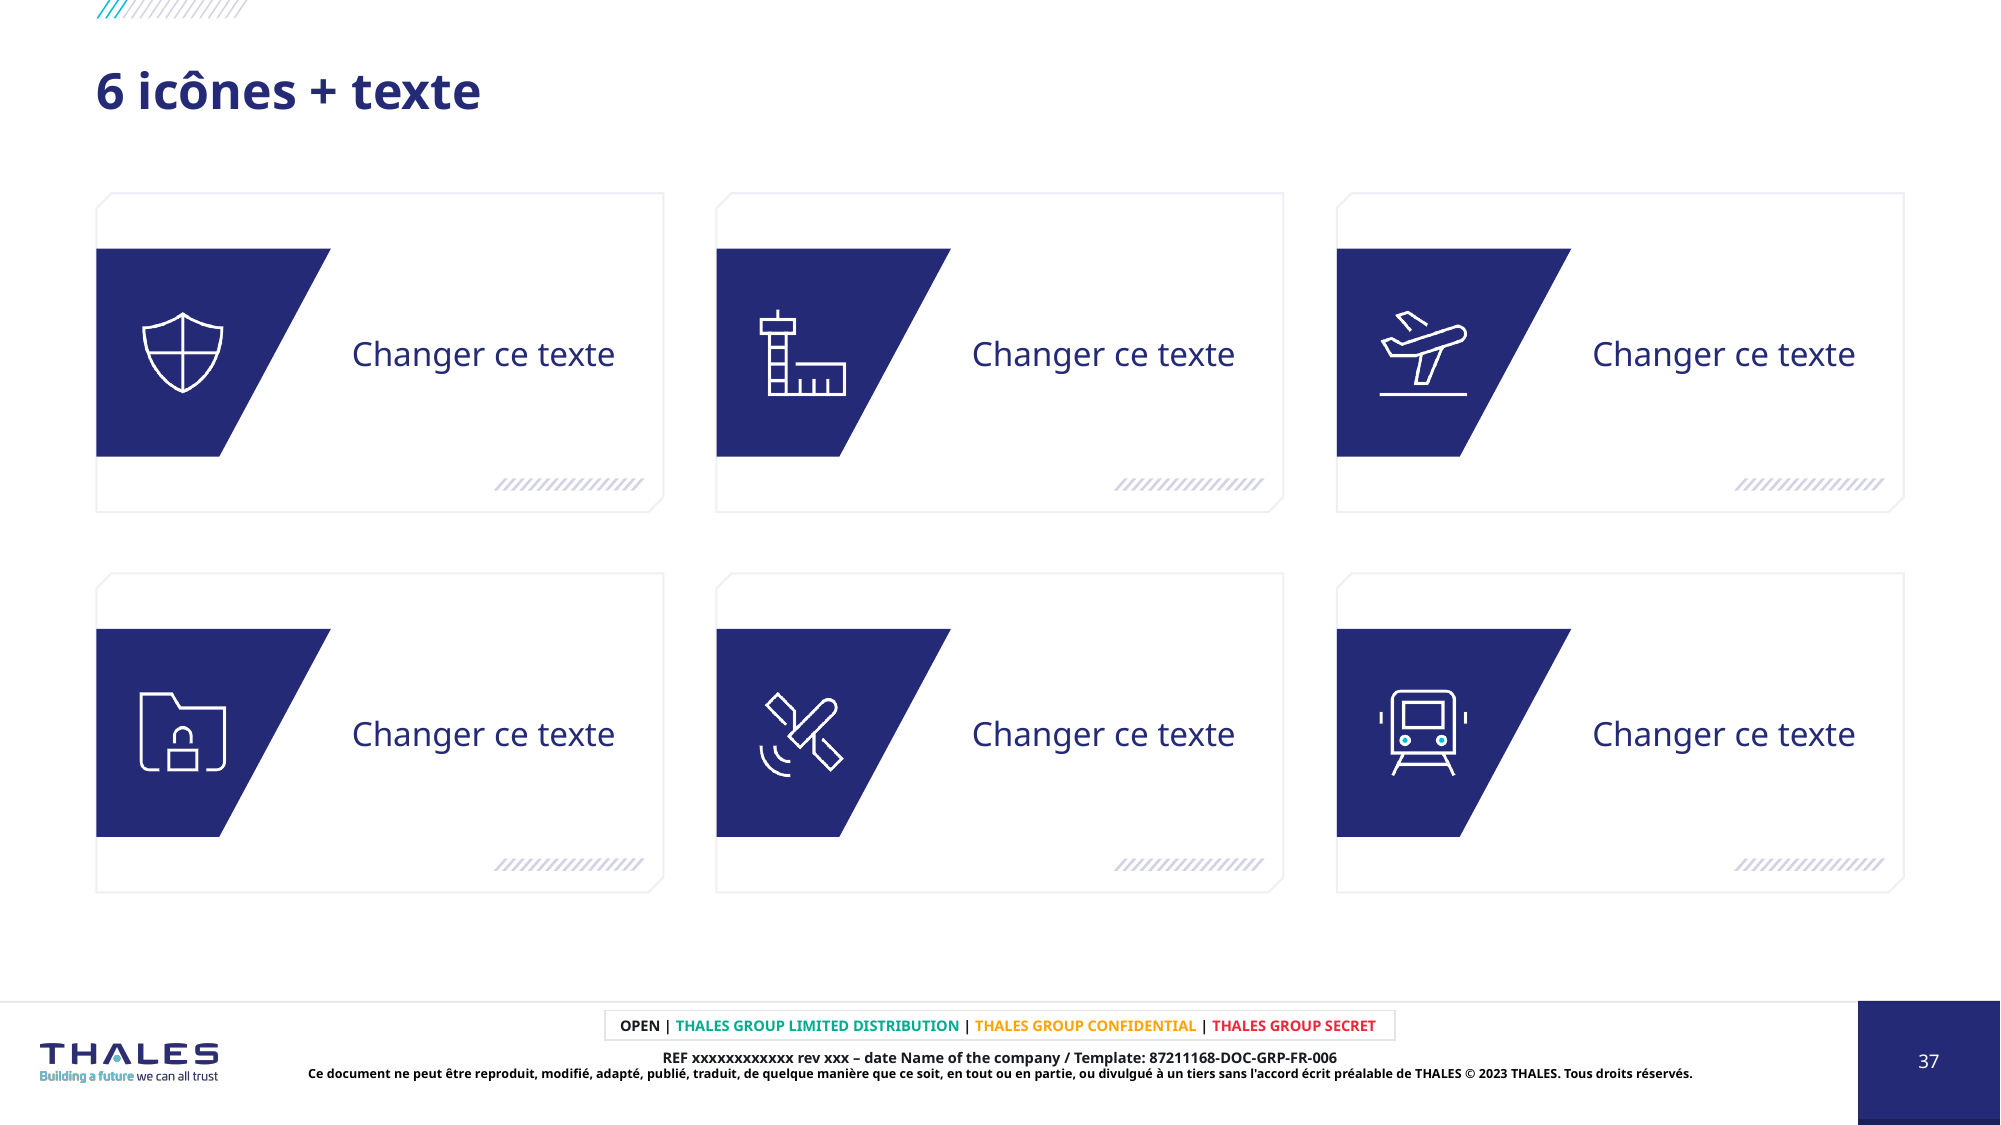

# 6 icônes + texte
Changer ce texte
Changer ce texte
Changer ce texte
Changer ce texte
Changer ce texte
Changer ce texte